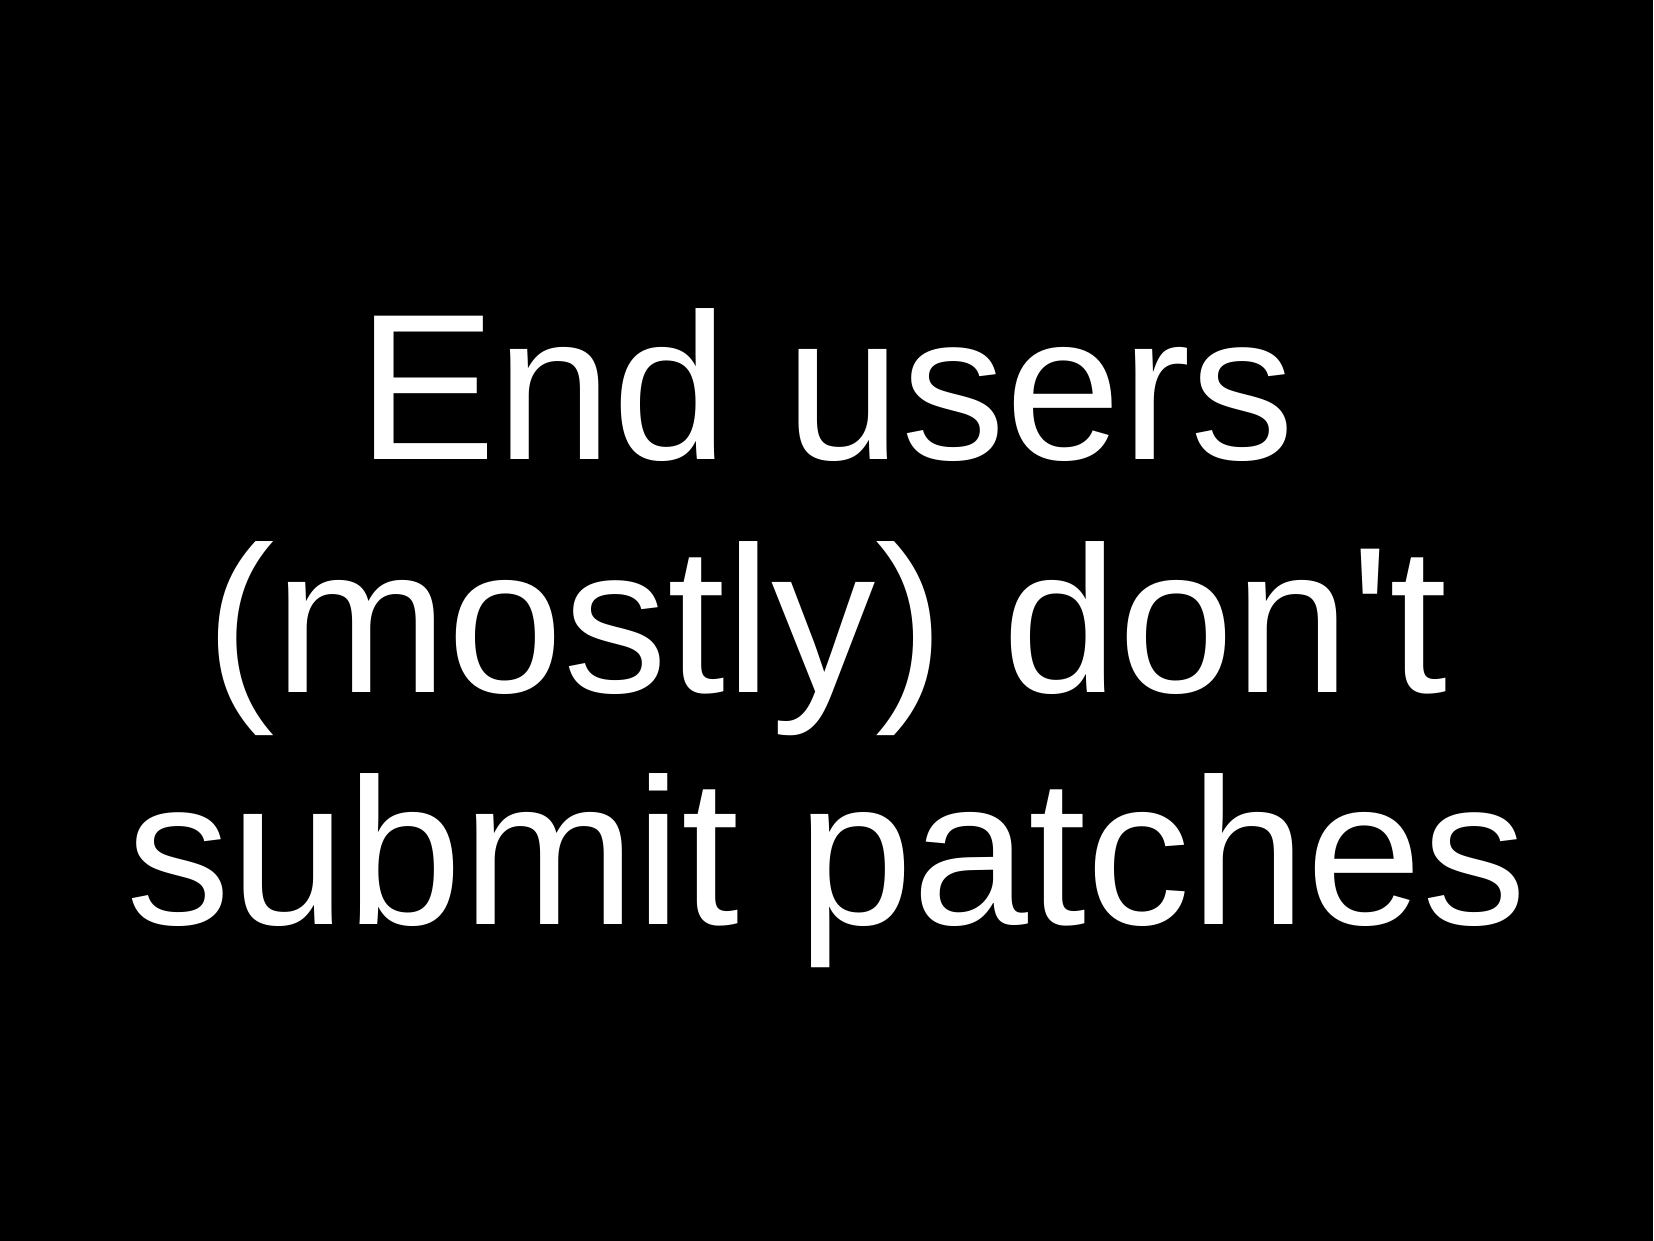

# End users (mostly) don't submit patches